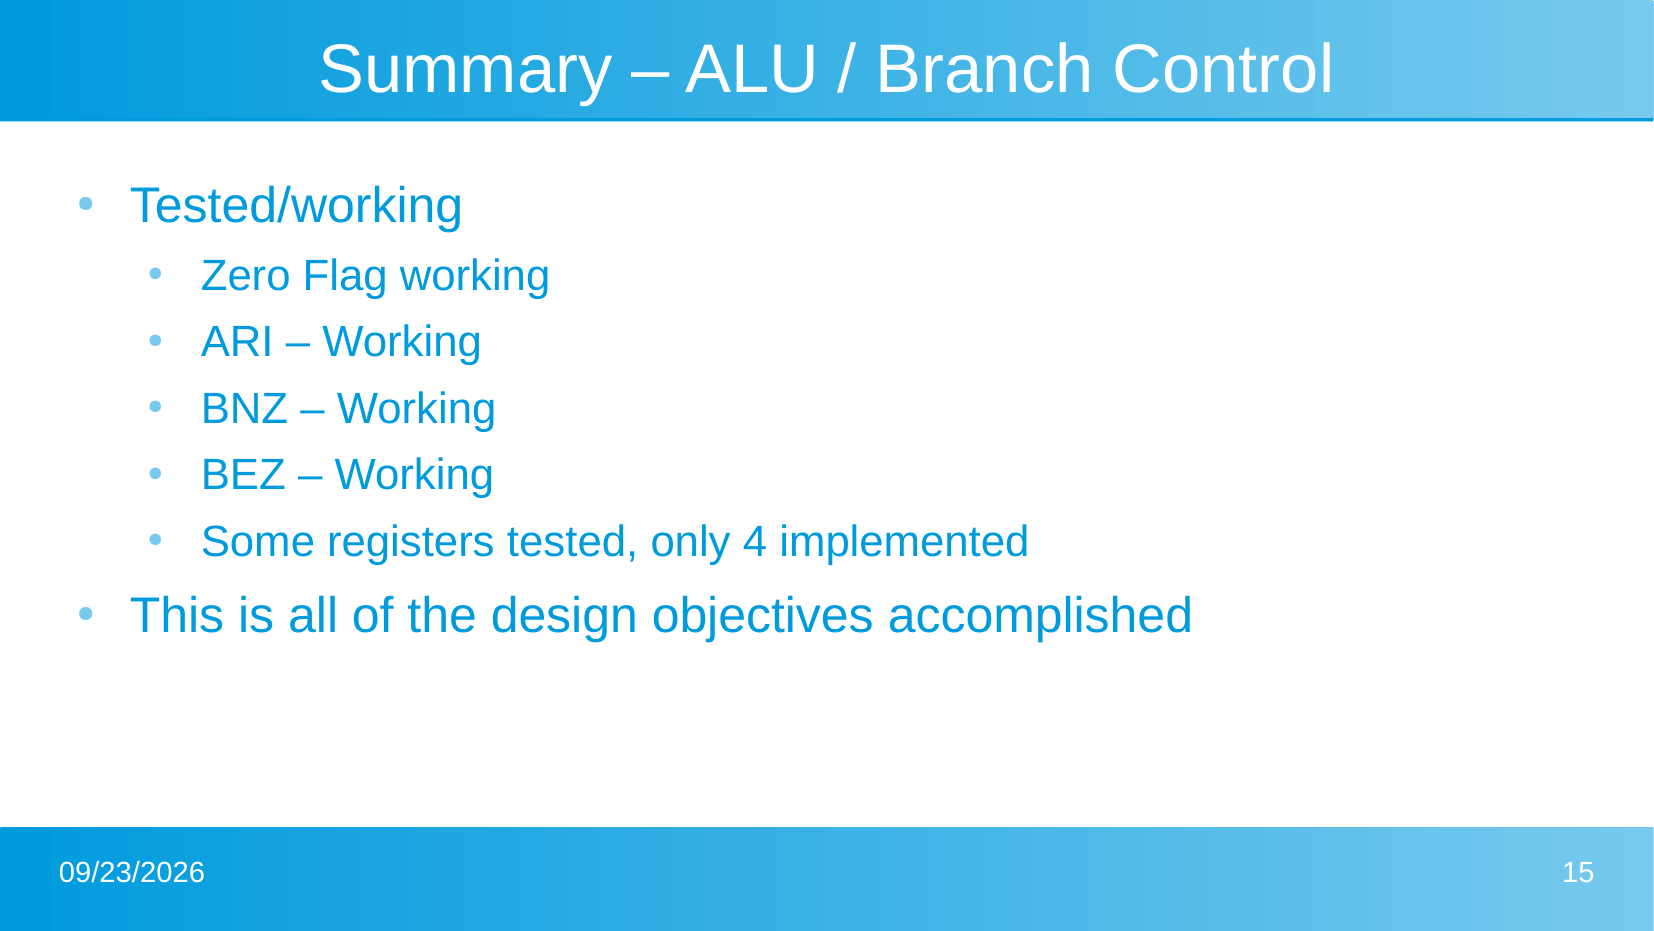

# Summary – ALU / Branch Control
Tested/working
Zero Flag working
ARI – Working
BNZ – Working
BEZ – Working
Some registers tested, only 4 implemented
This is all of the design objectives accomplished
15